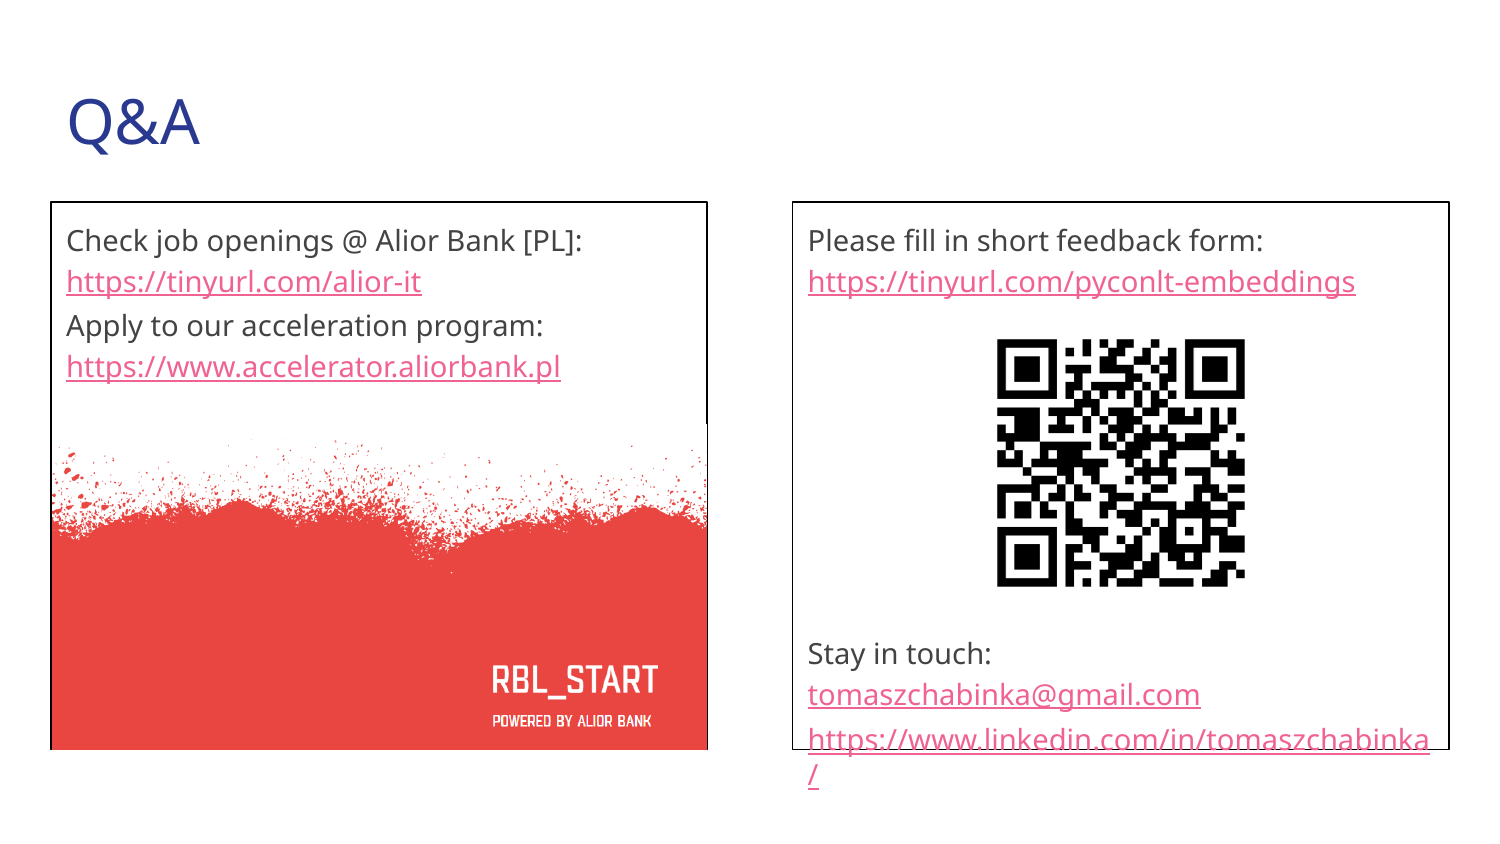

# Q&A
Check job openings @ Alior Bank [PL]: https://tinyurl.com/alior-it
Apply to our acceleration program: https://www.accelerator.aliorbank.pl
Please fill in short feedback form: https://tinyurl.com/pyconlt-embeddings
Stay in touch:
tomaszchabinka@gmail.com
https://www.linkedin.com/in/tomaszchabinka/